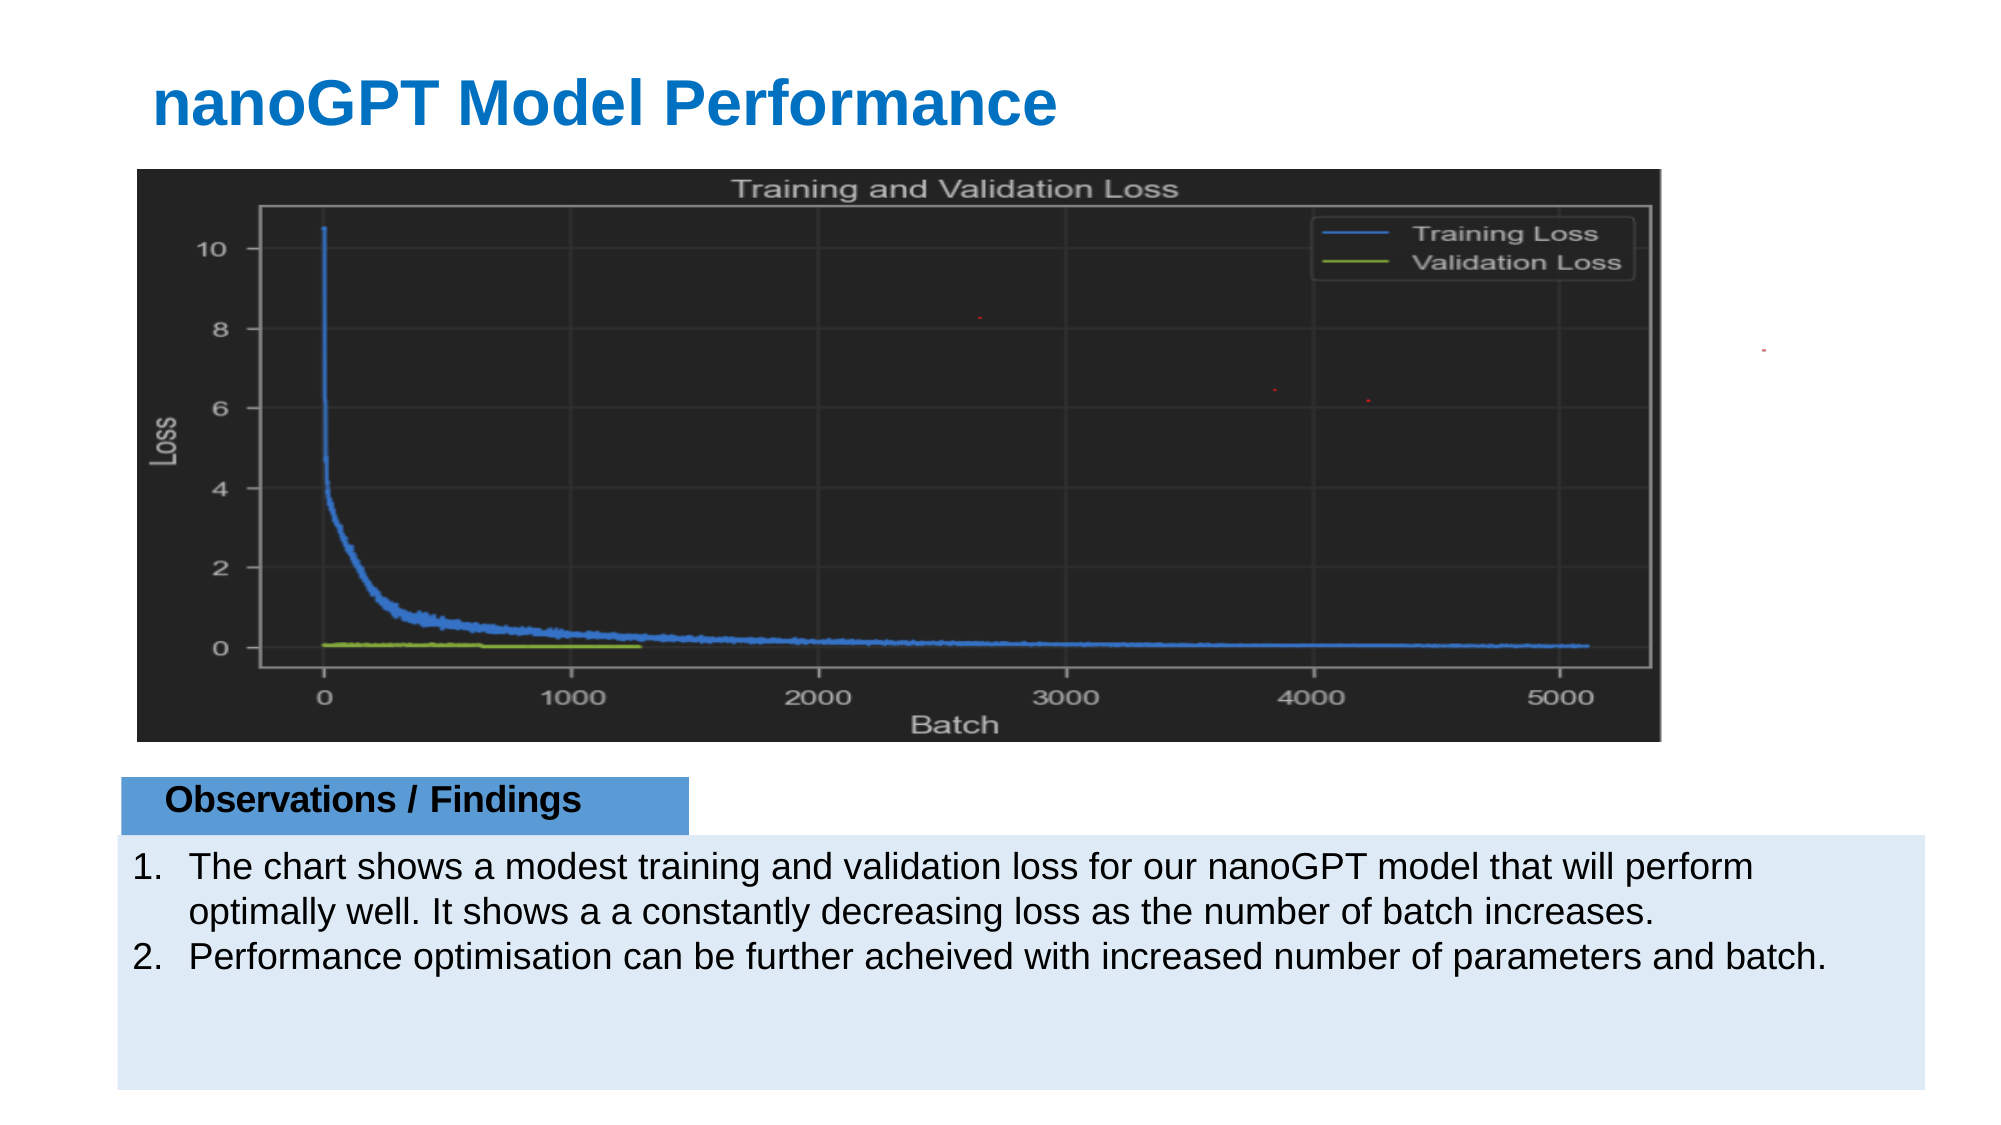

# nanoGPT Model Performance
Observations / Findings
The chart shows a modest training and validation loss for our nanoGPT model that will perform optimally well. It shows a a constantly decreasing loss as the number of batch increases.
Performance optimisation can be further acheived with increased number of parameters and batch.